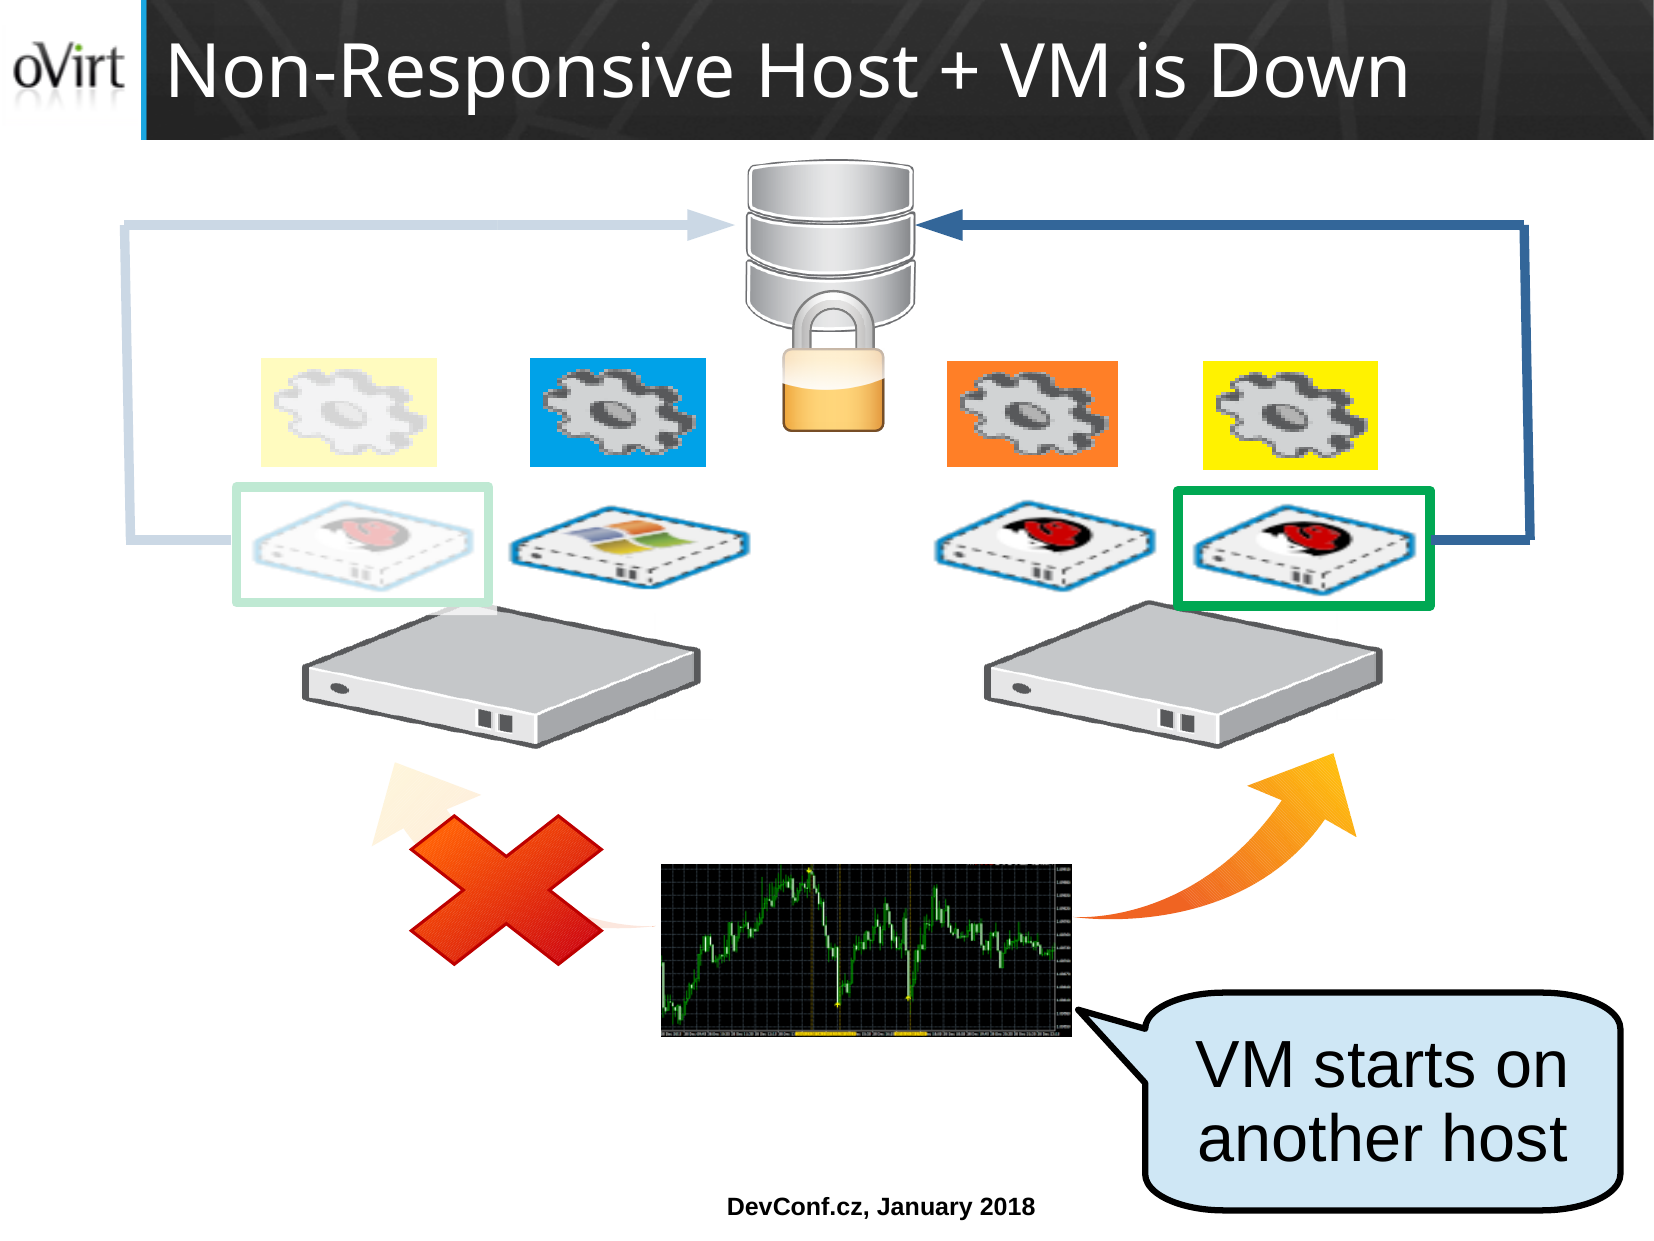

# Non-Responsive Host + VM is Down
VM starts on
another host